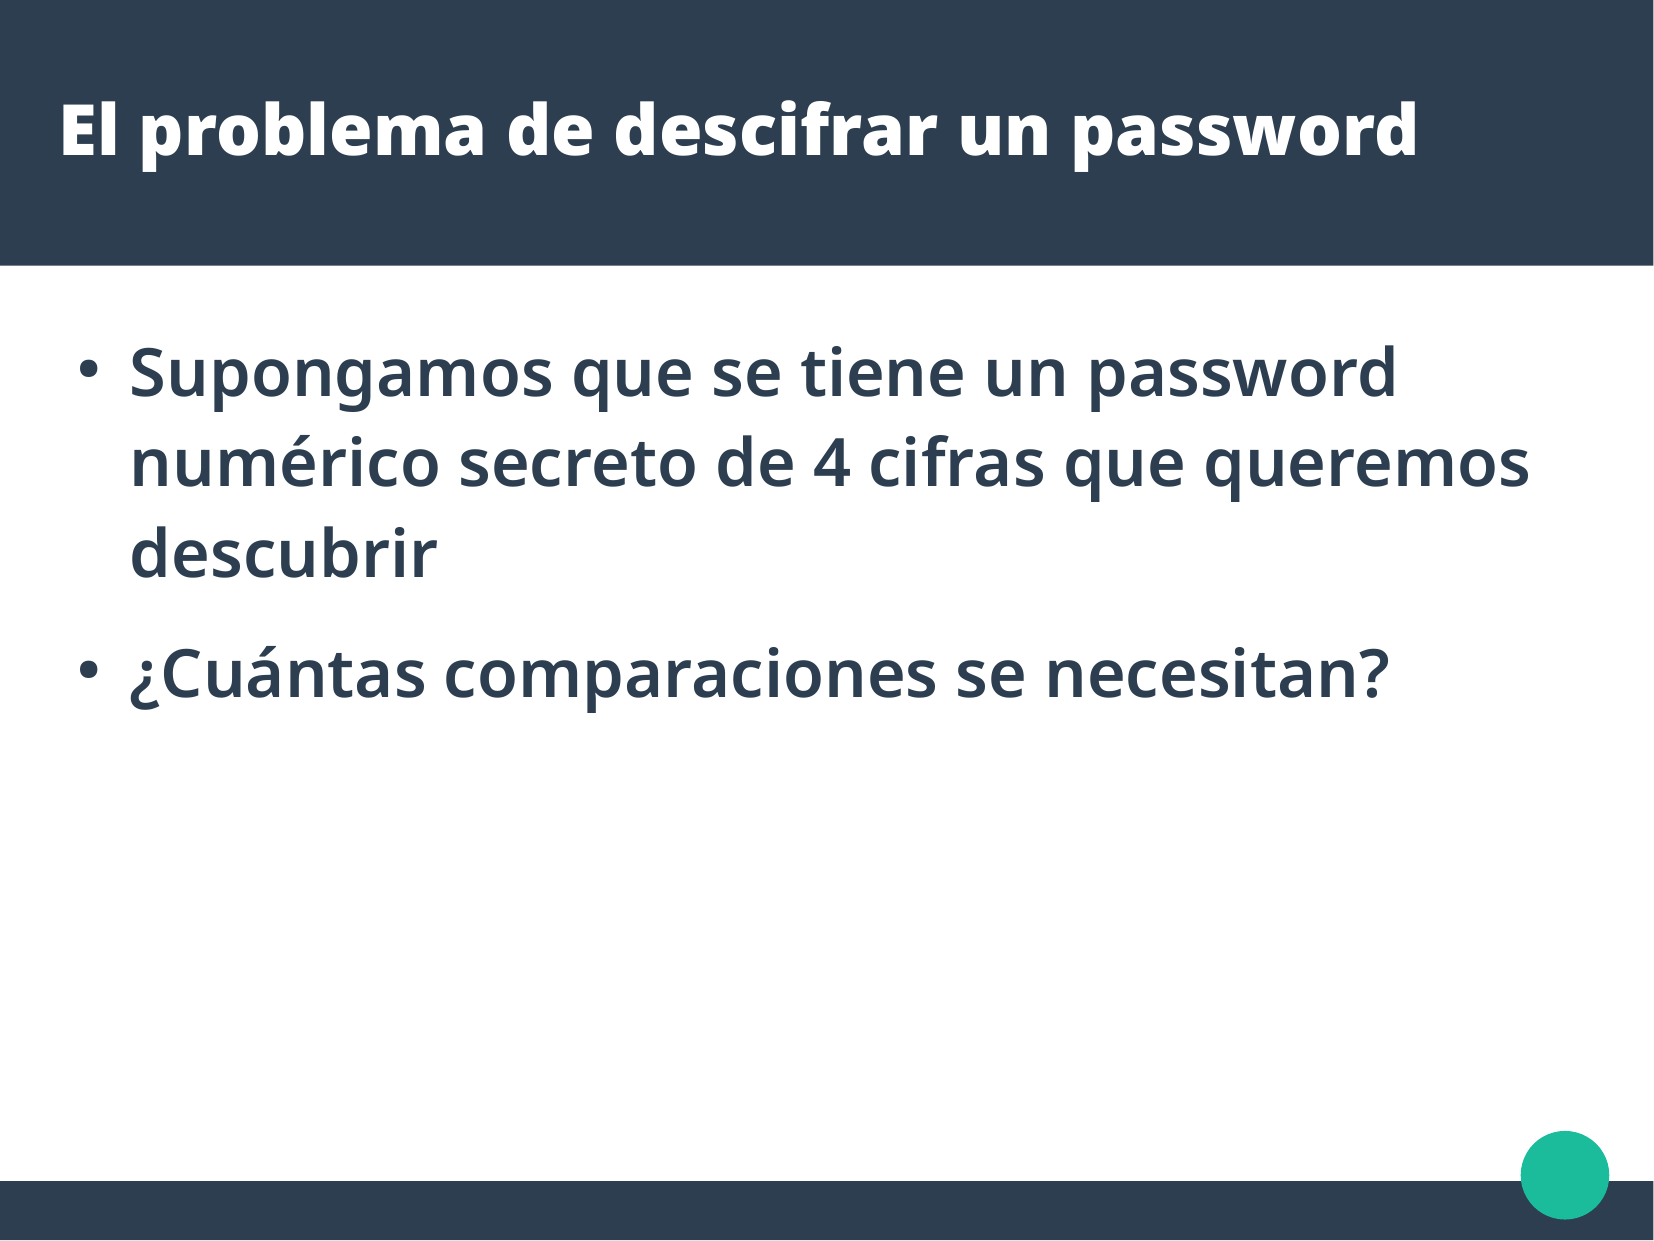

# El problema de descifrar un password
Supongamos que se tiene un password numérico secreto de 4 cifras que queremos descubrir
¿Cuántas comparaciones se necesitan?